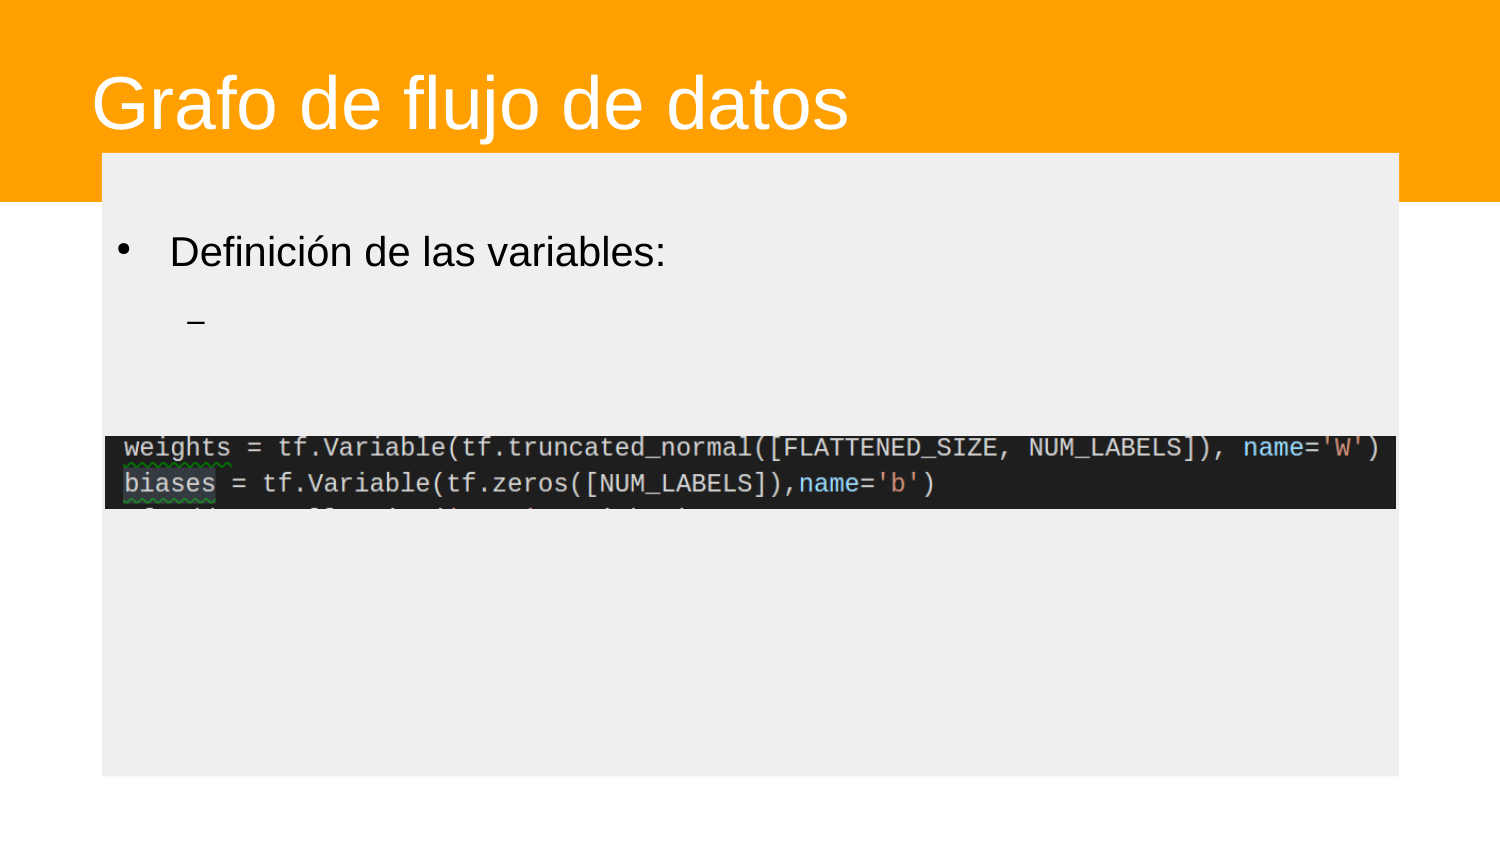

# Grafo de flujo de datos
Definición de las variables: